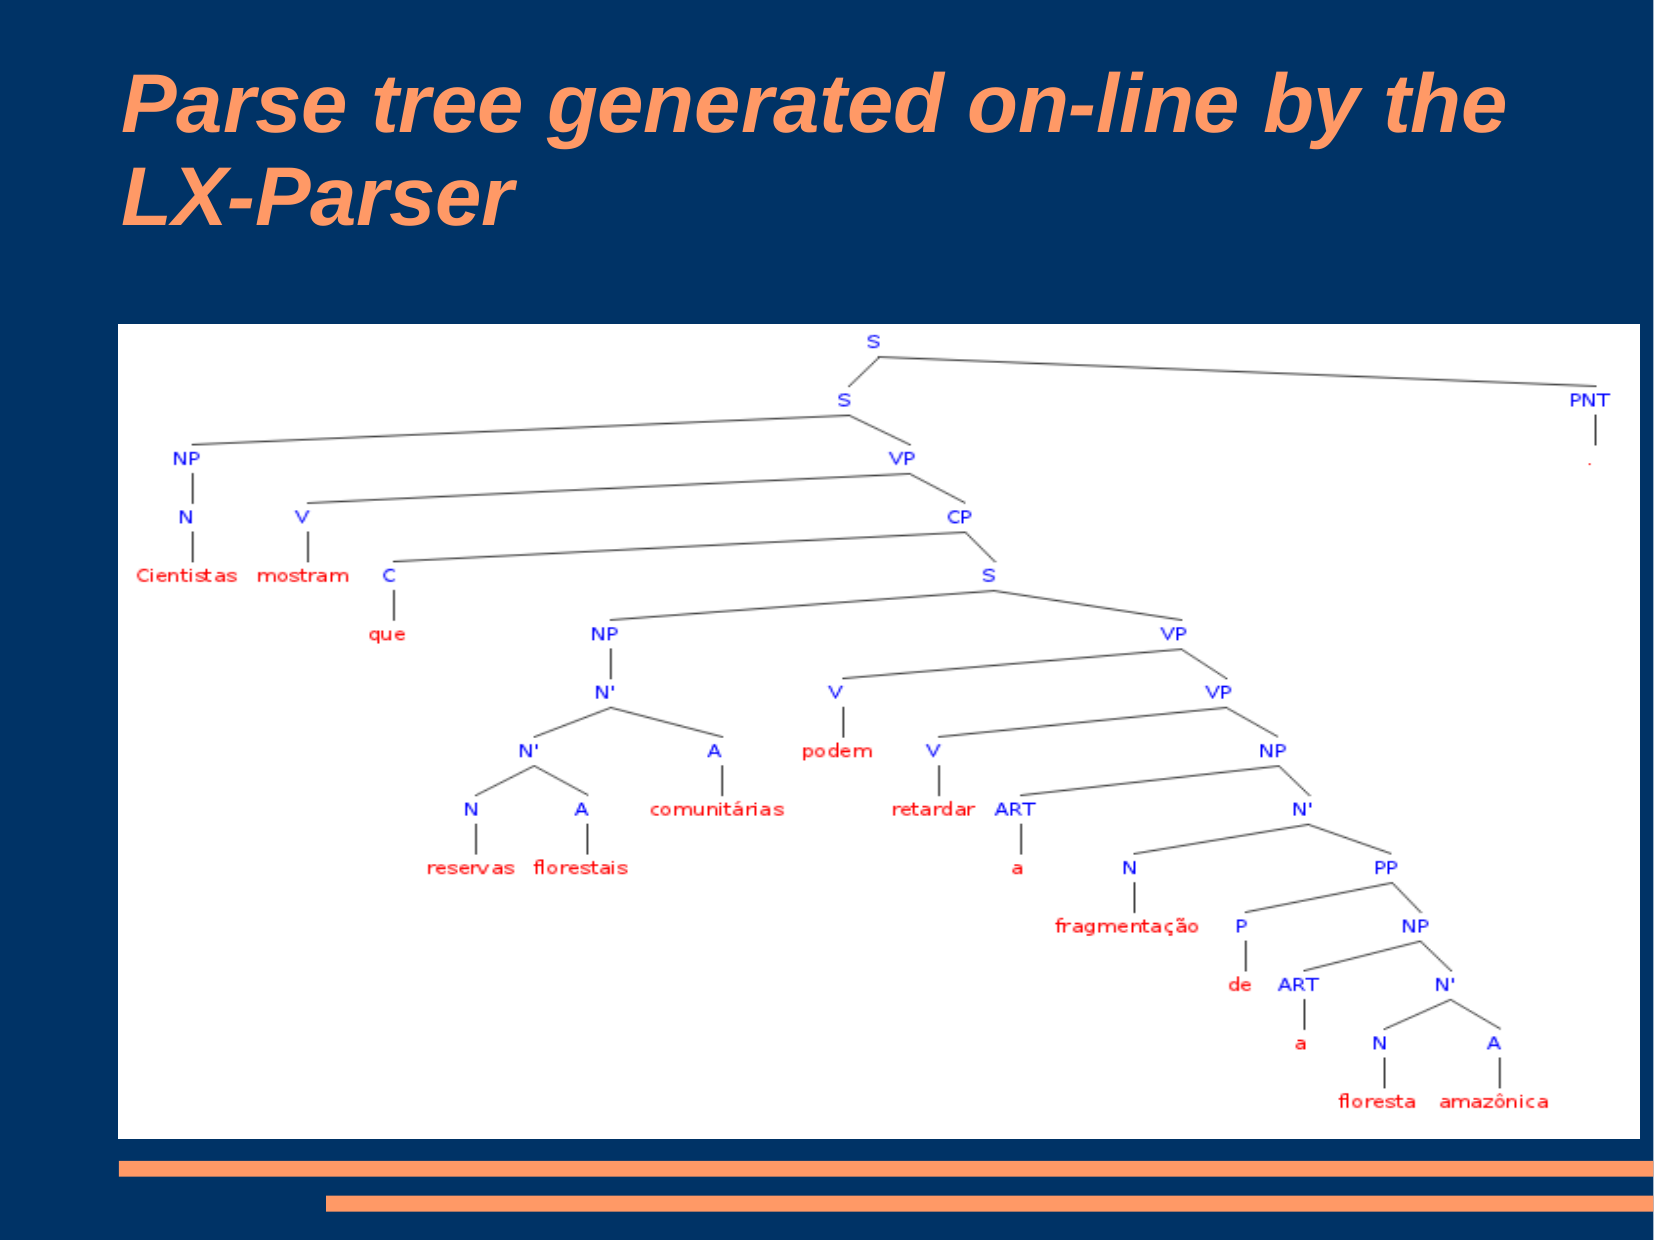

# Parse tree generated on-line by the LX-Parser